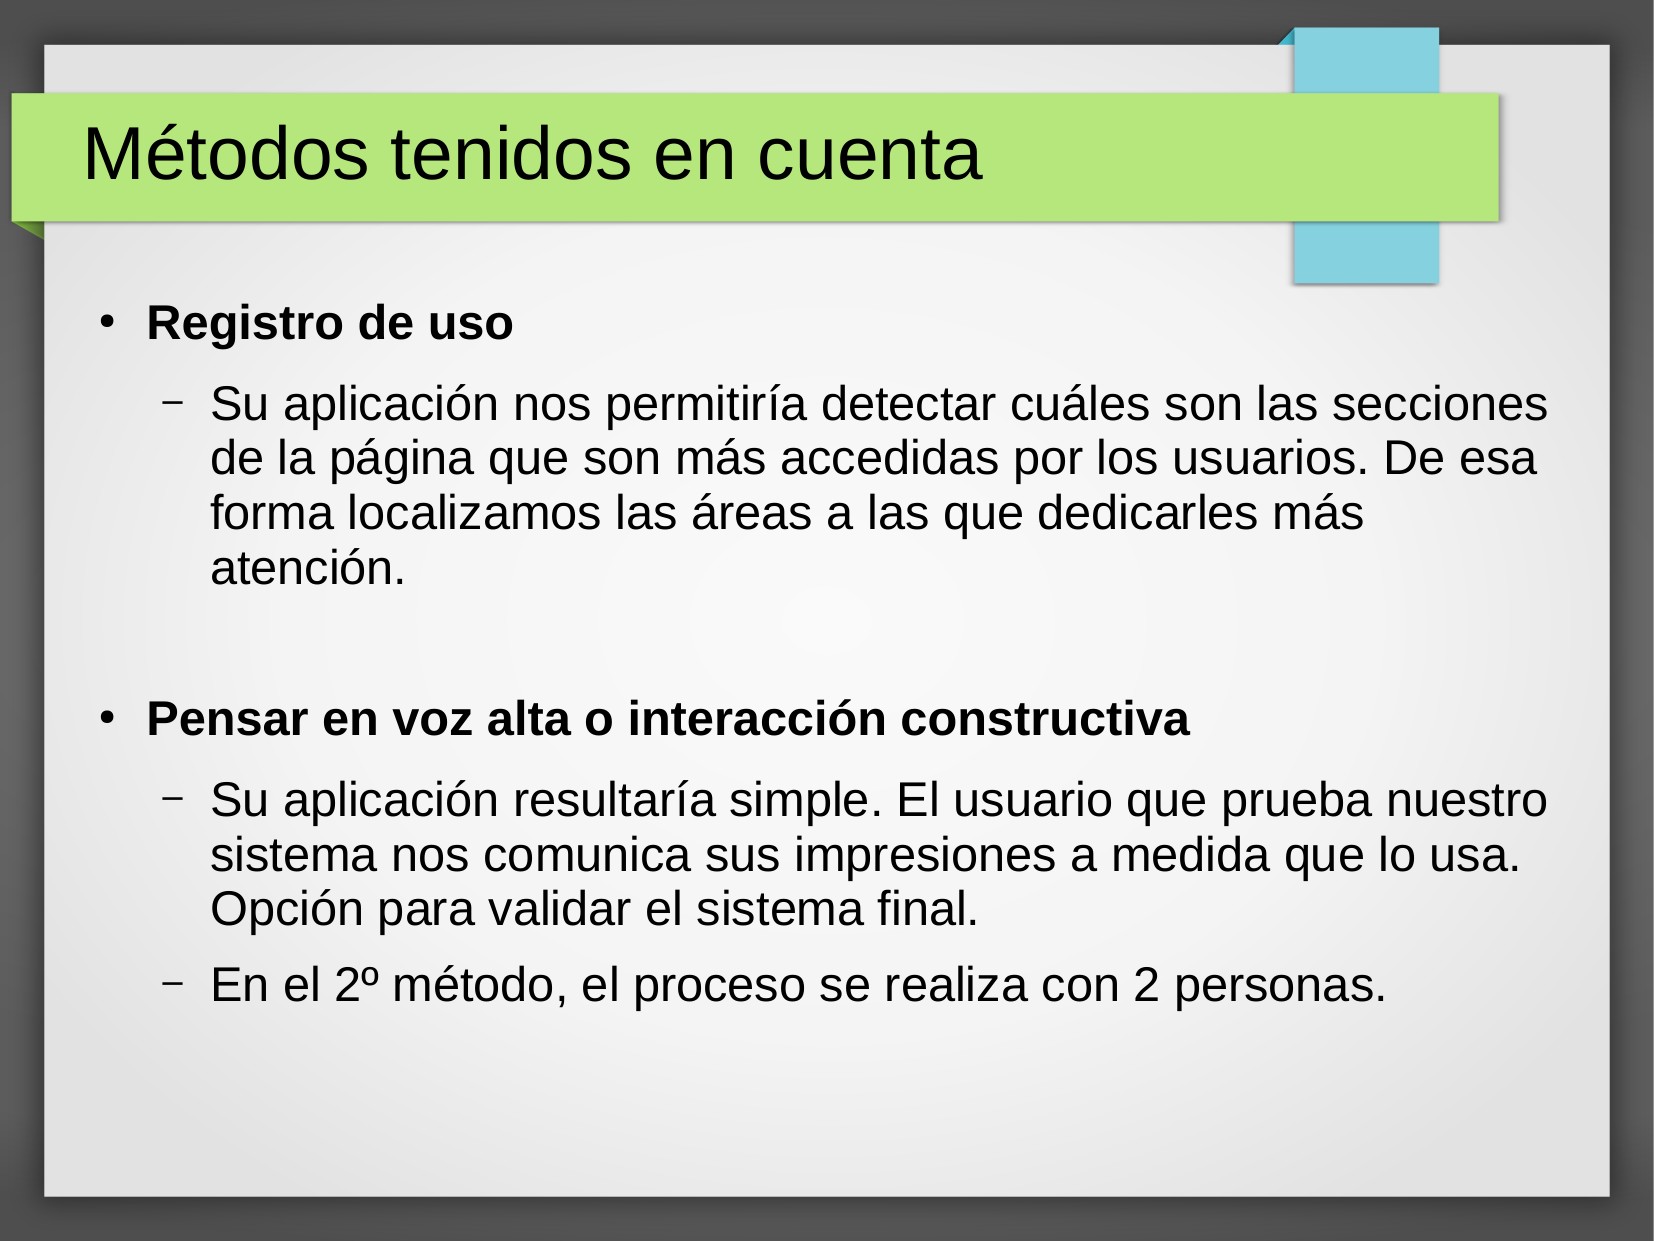

# Métodos tenidos en cuenta
Registro de uso
Su aplicación nos permitiría detectar cuáles son las secciones de la página que son más accedidas por los usuarios. De esa forma localizamos las áreas a las que dedicarles más atención.
Pensar en voz alta o interacción constructiva
Su aplicación resultaría simple. El usuario que prueba nuestro sistema nos comunica sus impresiones a medida que lo usa. Opción para validar el sistema final.
En el 2º método, el proceso se realiza con 2 personas.